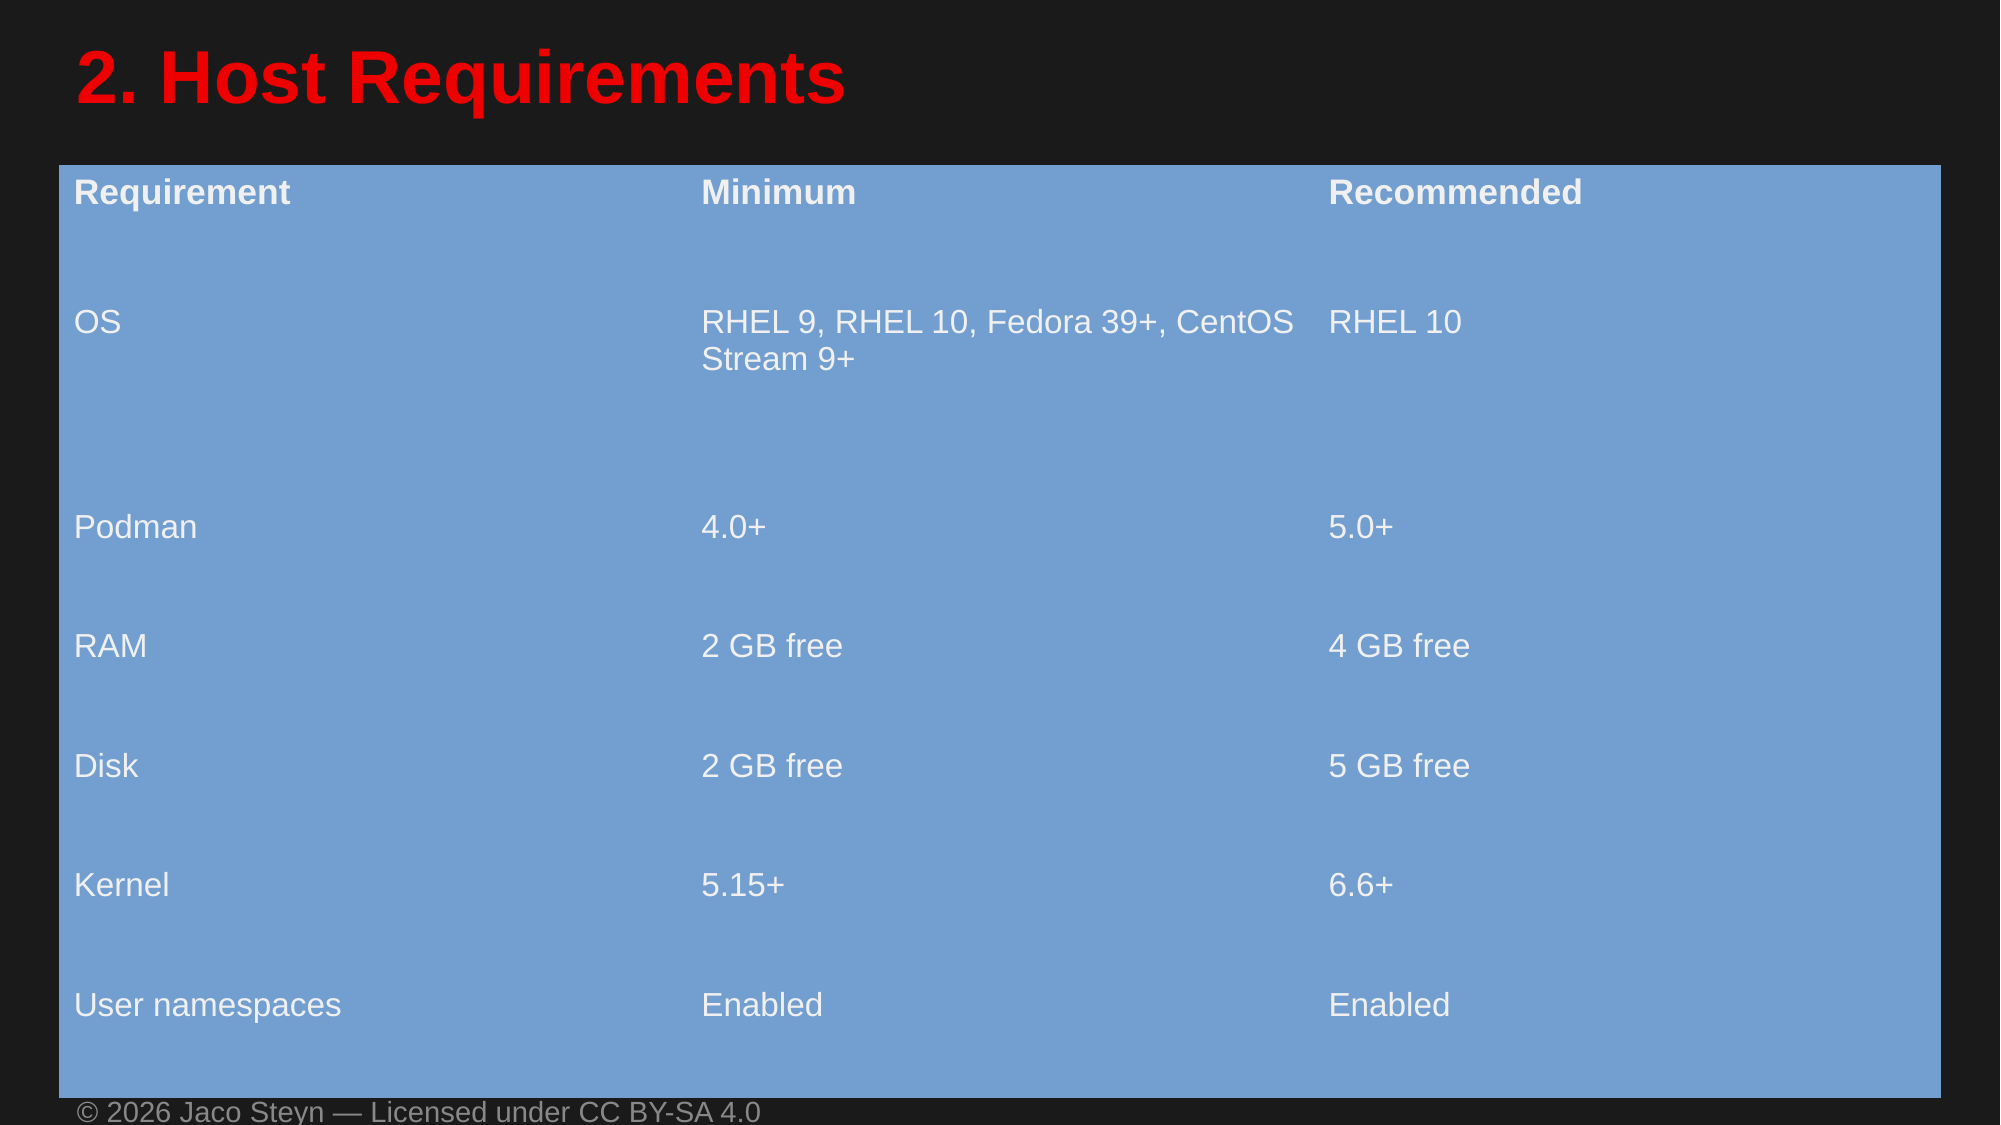

2. Host Requirements
| Requirement | Minimum | Recommended |
| --- | --- | --- |
| OS | RHEL 9, RHEL 10, Fedora 39+, CentOS Stream 9+ | RHEL 10 |
| Podman | 4.0+ | 5.0+ |
| RAM | 2 GB free | 4 GB free |
| Disk | 2 GB free | 5 GB free |
| Kernel | 5.15+ | 6.6+ |
| User namespaces | Enabled | Enabled |
© 2026 Jaco Steyn — Licensed under CC BY-SA 4.0